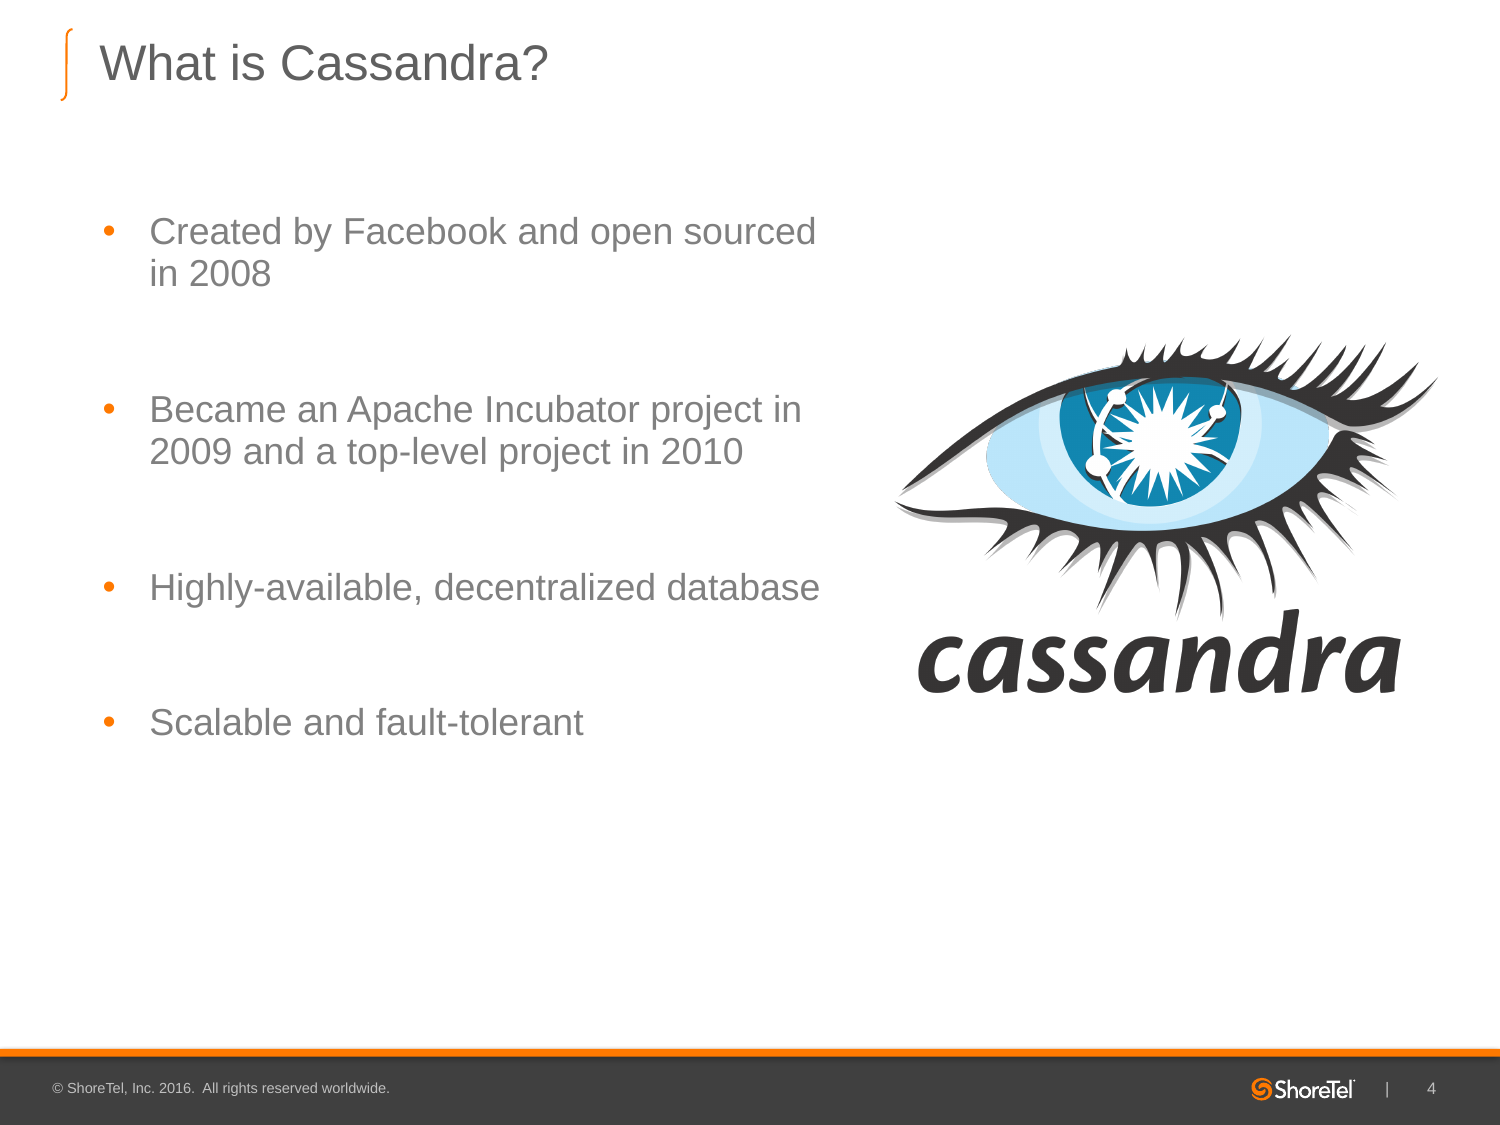

# What is Cassandra?
Created by Facebook and open sourced in 2008
Became an Apache Incubator project in 2009 and a top-level project in 2010
Highly-available, decentralized database
Scalable and fault-tolerant